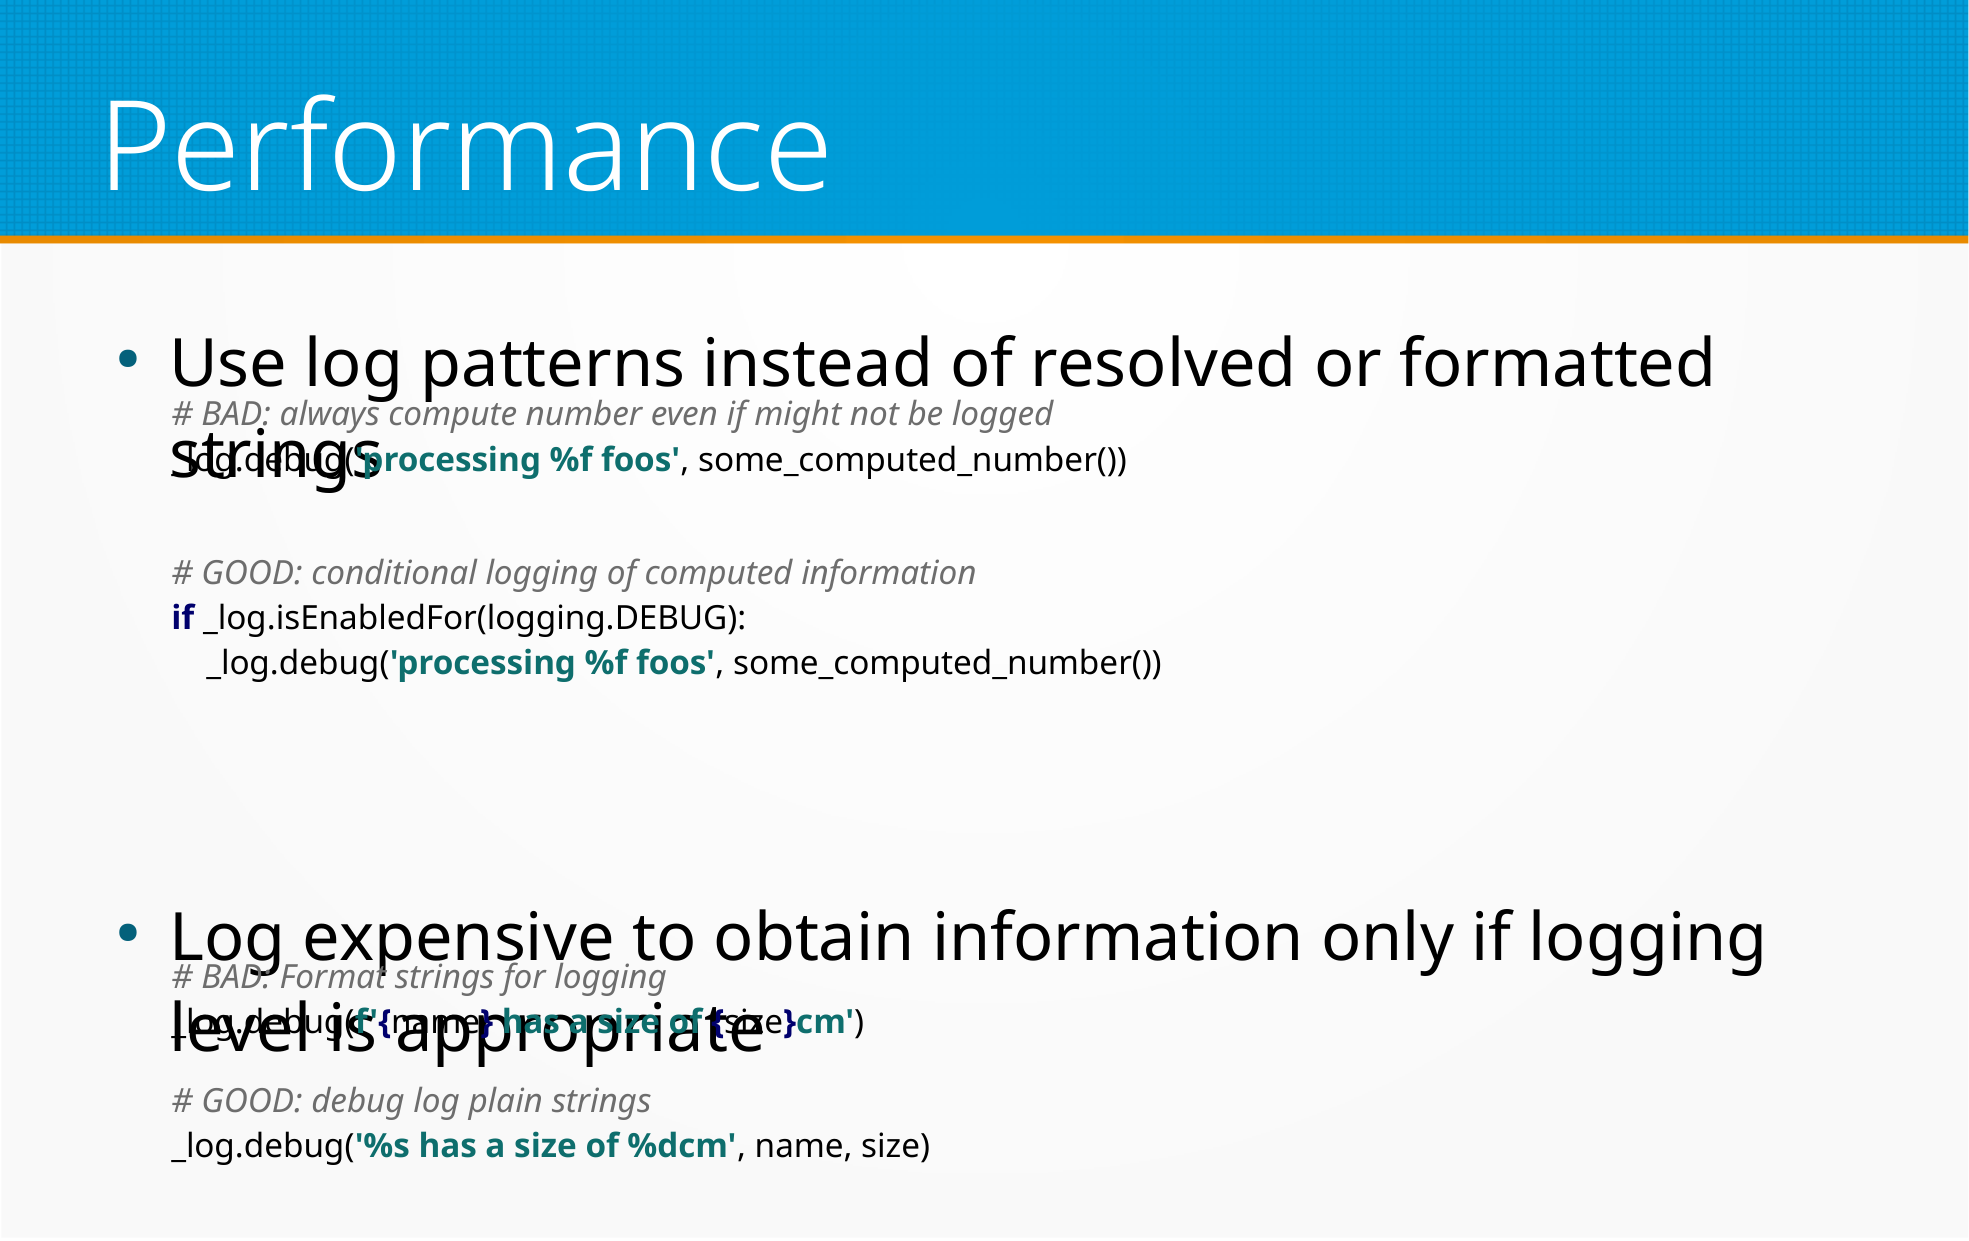

# Performance
Use log patterns instead of resolved or formatted strings
Log expensive to obtain information only if logging level is appropriate
# BAD: always compute number even if might not be logged
_log.debug('processing %f foos', some_computed_number())
# GOOD: conditional logging of computed information
if _log.isEnabledFor(logging.DEBUG):
 _log.debug('processing %f foos', some_computed_number())
# BAD: Format strings for logging
_log.debug(f'{name} has a size of {size}cm')
# GOOD: debug log plain strings
_log.debug('%s has a size of %dcm', name, size)